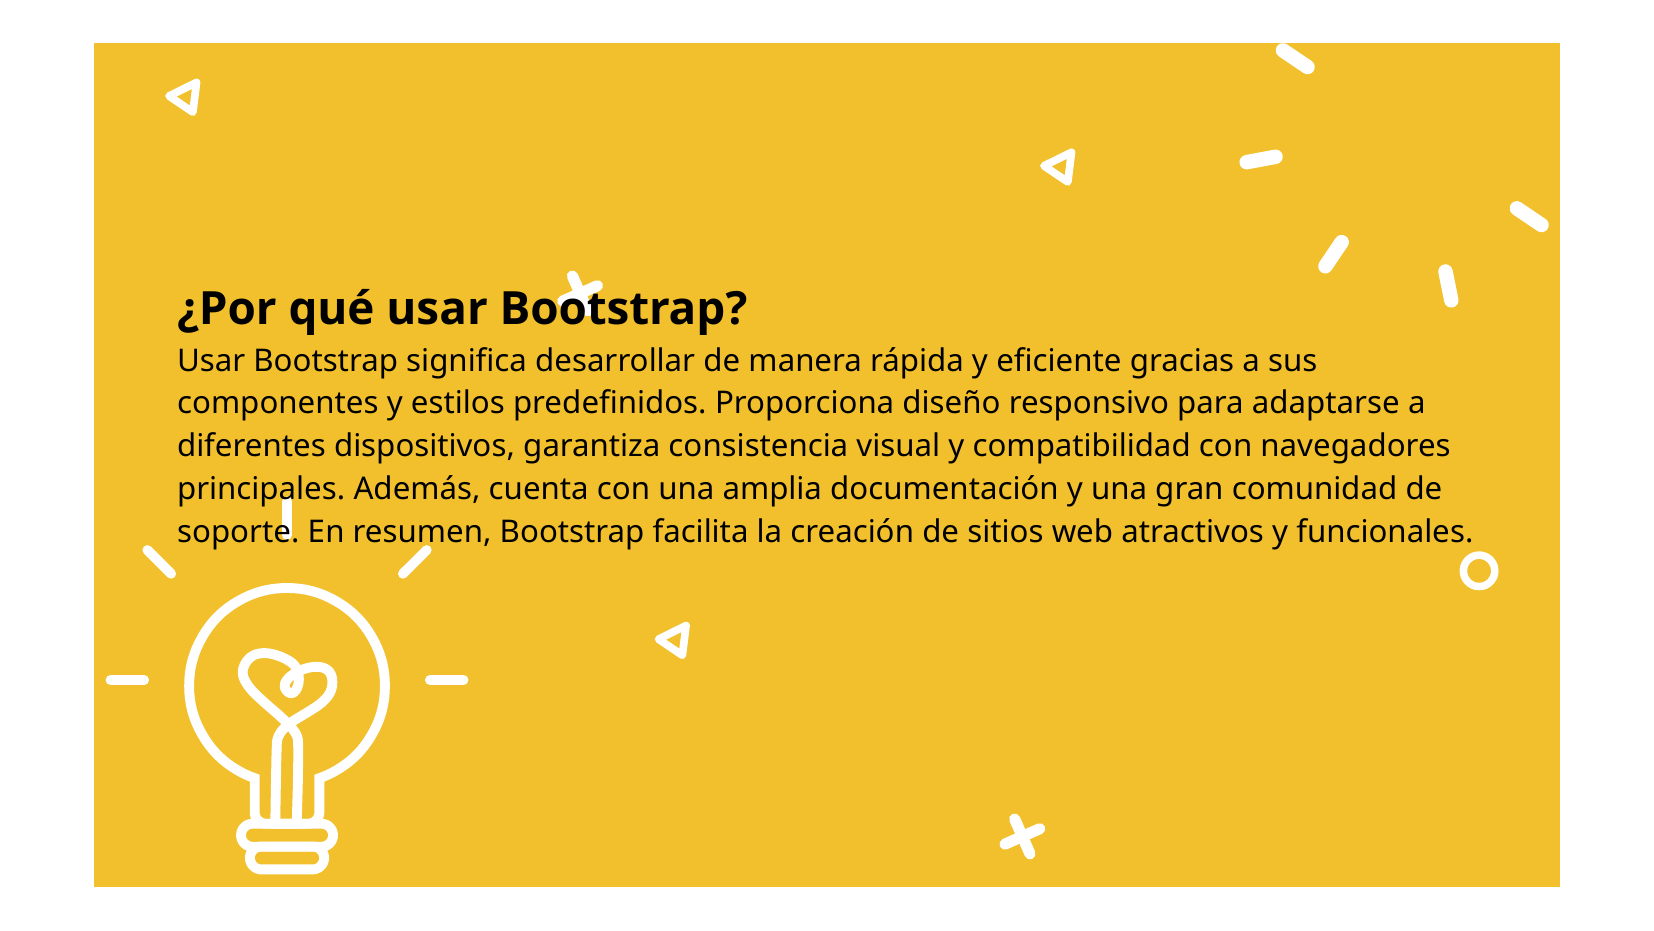

# ¿Por qué usar Bootstrap? Usar Bootstrap significa desarrollar de manera rápida y eficiente gracias a sus componentes y estilos predefinidos. Proporciona diseño responsivo para adaptarse a diferentes dispositivos, garantiza consistencia visual y compatibilidad con navegadores principales. Además, cuenta con una amplia documentación y una gran comunidad de soporte. En resumen, Bootstrap facilita la creación de sitios web atractivos y funcionales.